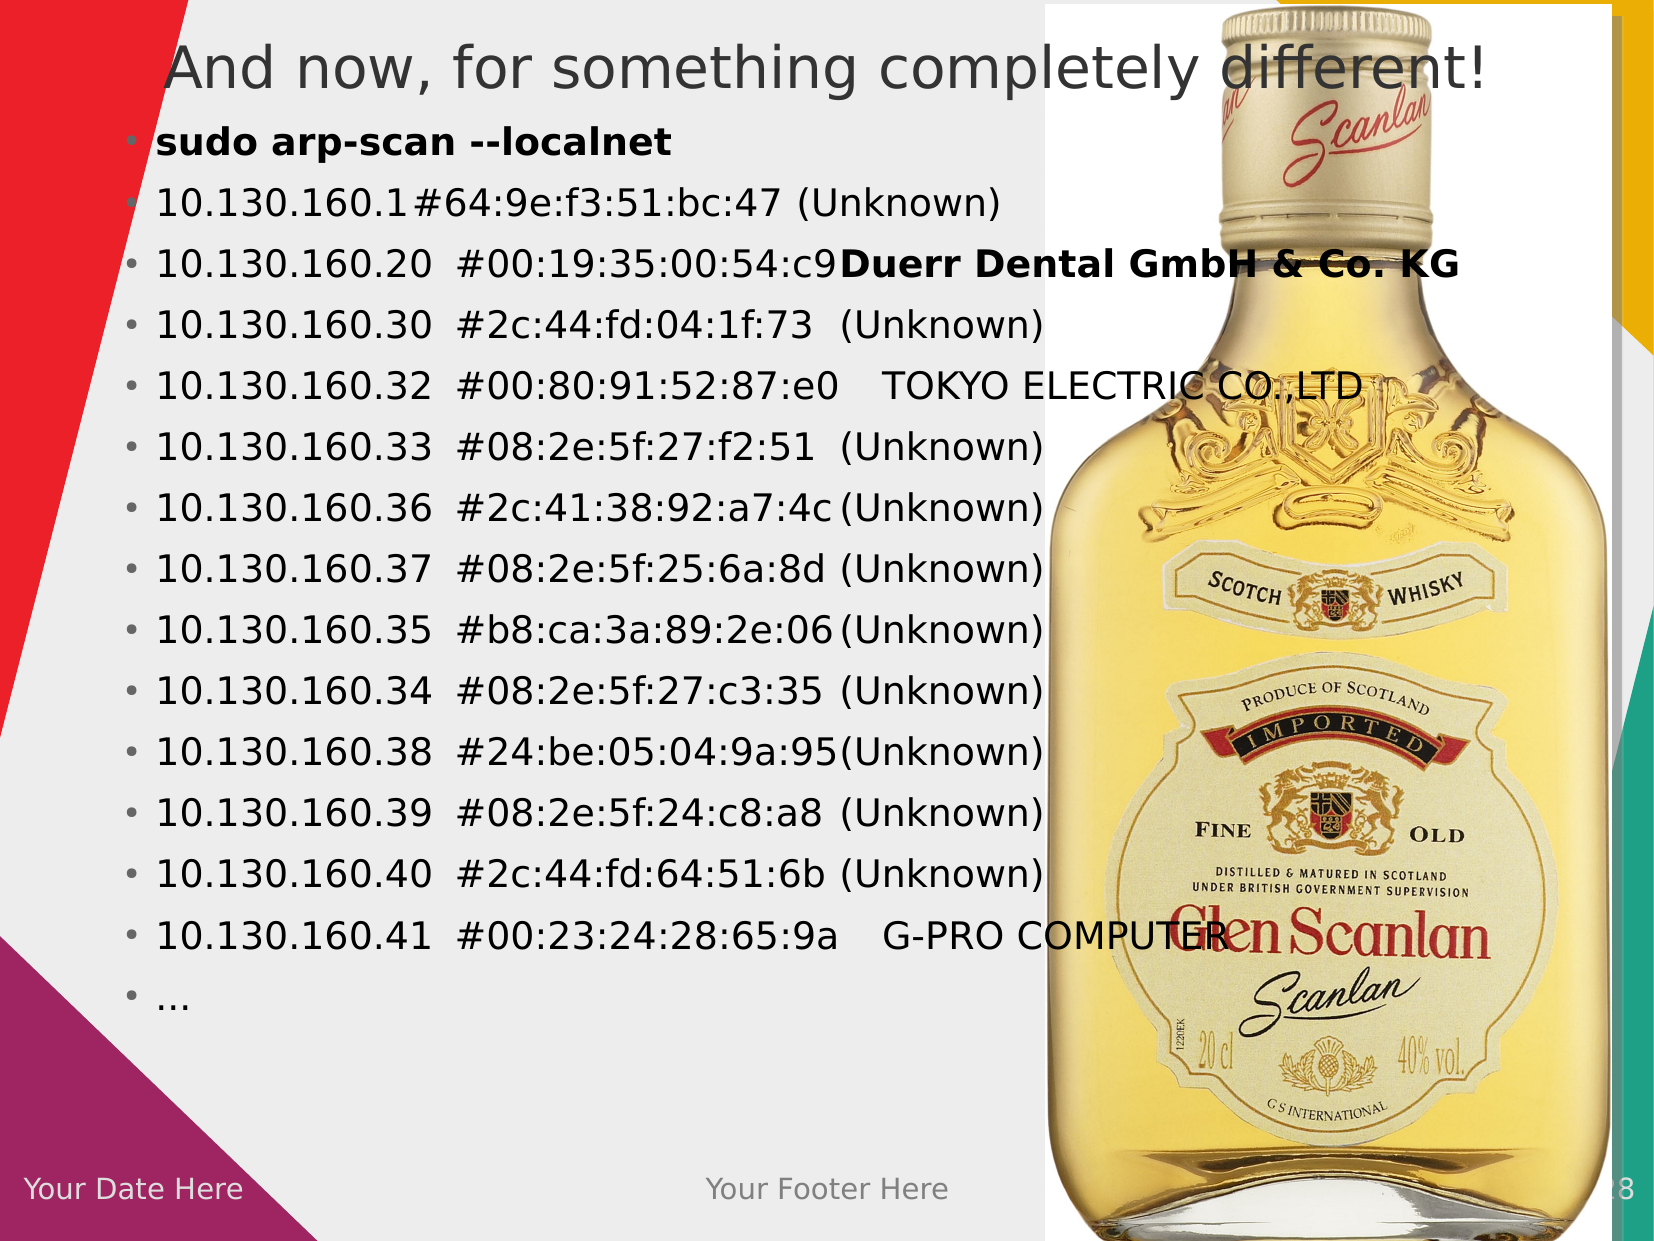

# And now, for something completely different!
sudo arp-scan --localnet
10.130.160.1	#64:9e:f3:51:bc:47	(Unknown)
10.130.160.20	#00:19:35:00:54:c9	Duerr Dental GmbH & Co. KG
10.130.160.30	#2c:44:fd:04:1f:73	(Unknown)
10.130.160.32	#00:80:91:52:87:e0	TOKYO ELECTRIC CO.,LTD
10.130.160.33	#08:2e:5f:27:f2:51	(Unknown)
10.130.160.36	#2c:41:38:92:a7:4c	(Unknown)
10.130.160.37	#08:2e:5f:25:6a:8d	(Unknown)
10.130.160.35	#b8:ca:3a:89:2e:06	(Unknown)
10.130.160.34	#08:2e:5f:27:c3:35	(Unknown)
10.130.160.38	#24:be:05:04:9a:95	(Unknown)
10.130.160.39	#08:2e:5f:24:c8:a8	(Unknown)
10.130.160.40	#2c:44:fd:64:51:6b	(Unknown)
10.130.160.41	#00:23:24:28:65:9a	G-PRO COMPUTER
...
Your Date Here
Your Footer Here
28